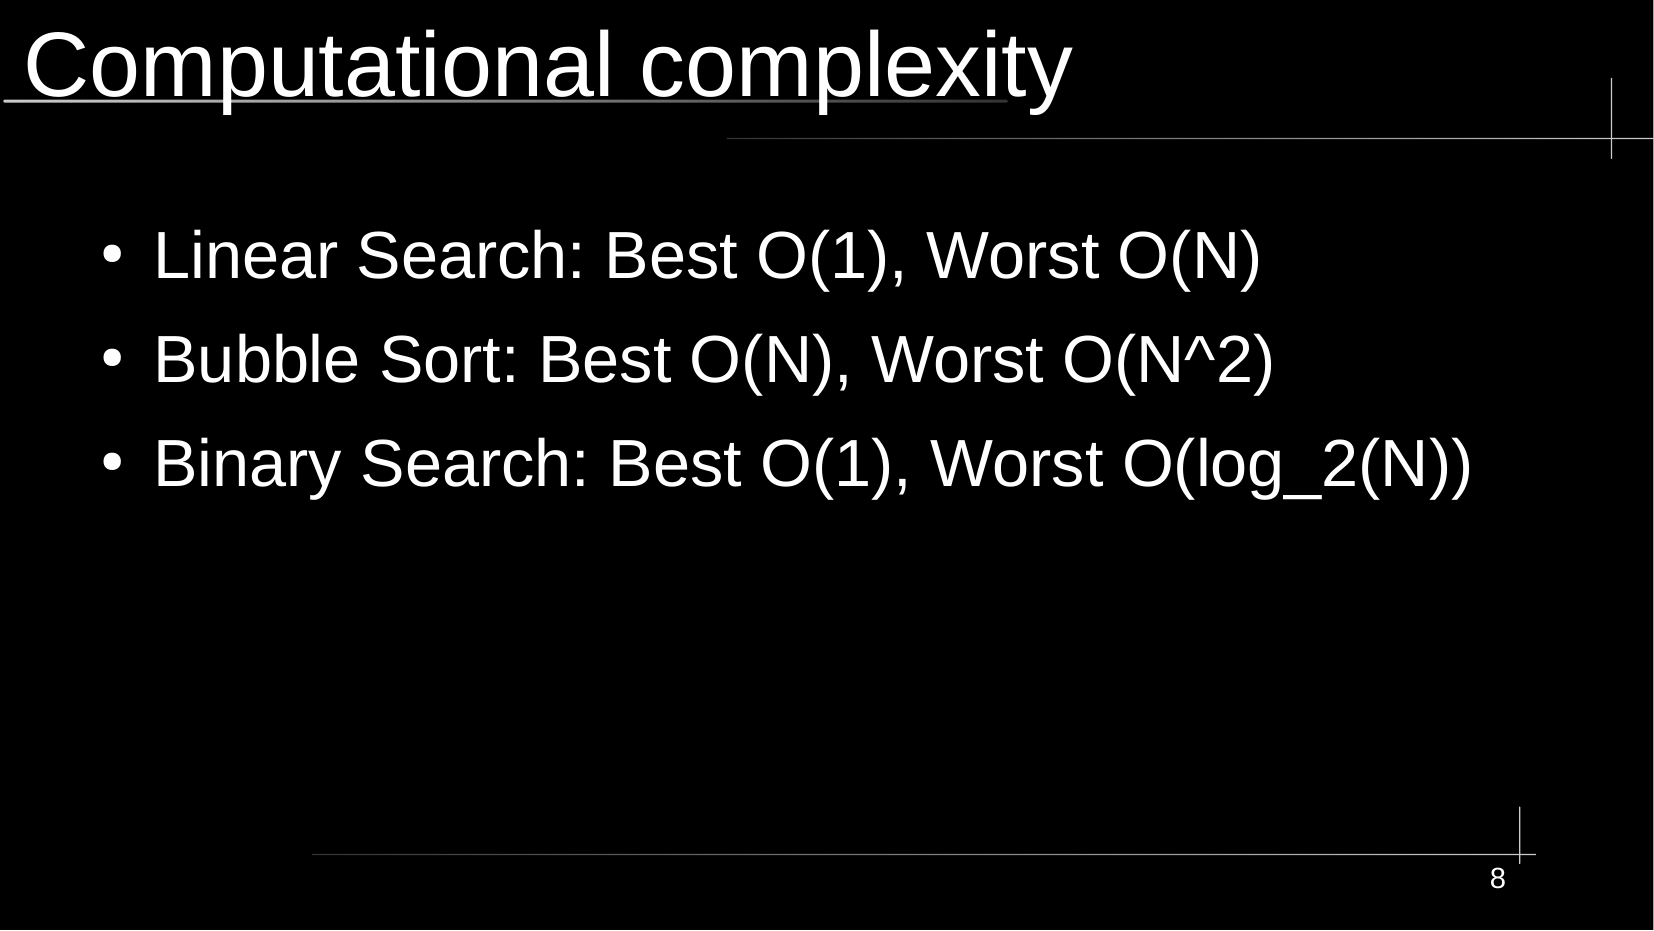

# Computational complexity
Linear Search: Best O(1), Worst O(N)
Bubble Sort: Best O(N), Worst O(N^2)
Binary Search: Best O(1), Worst O(log_2(N))
8